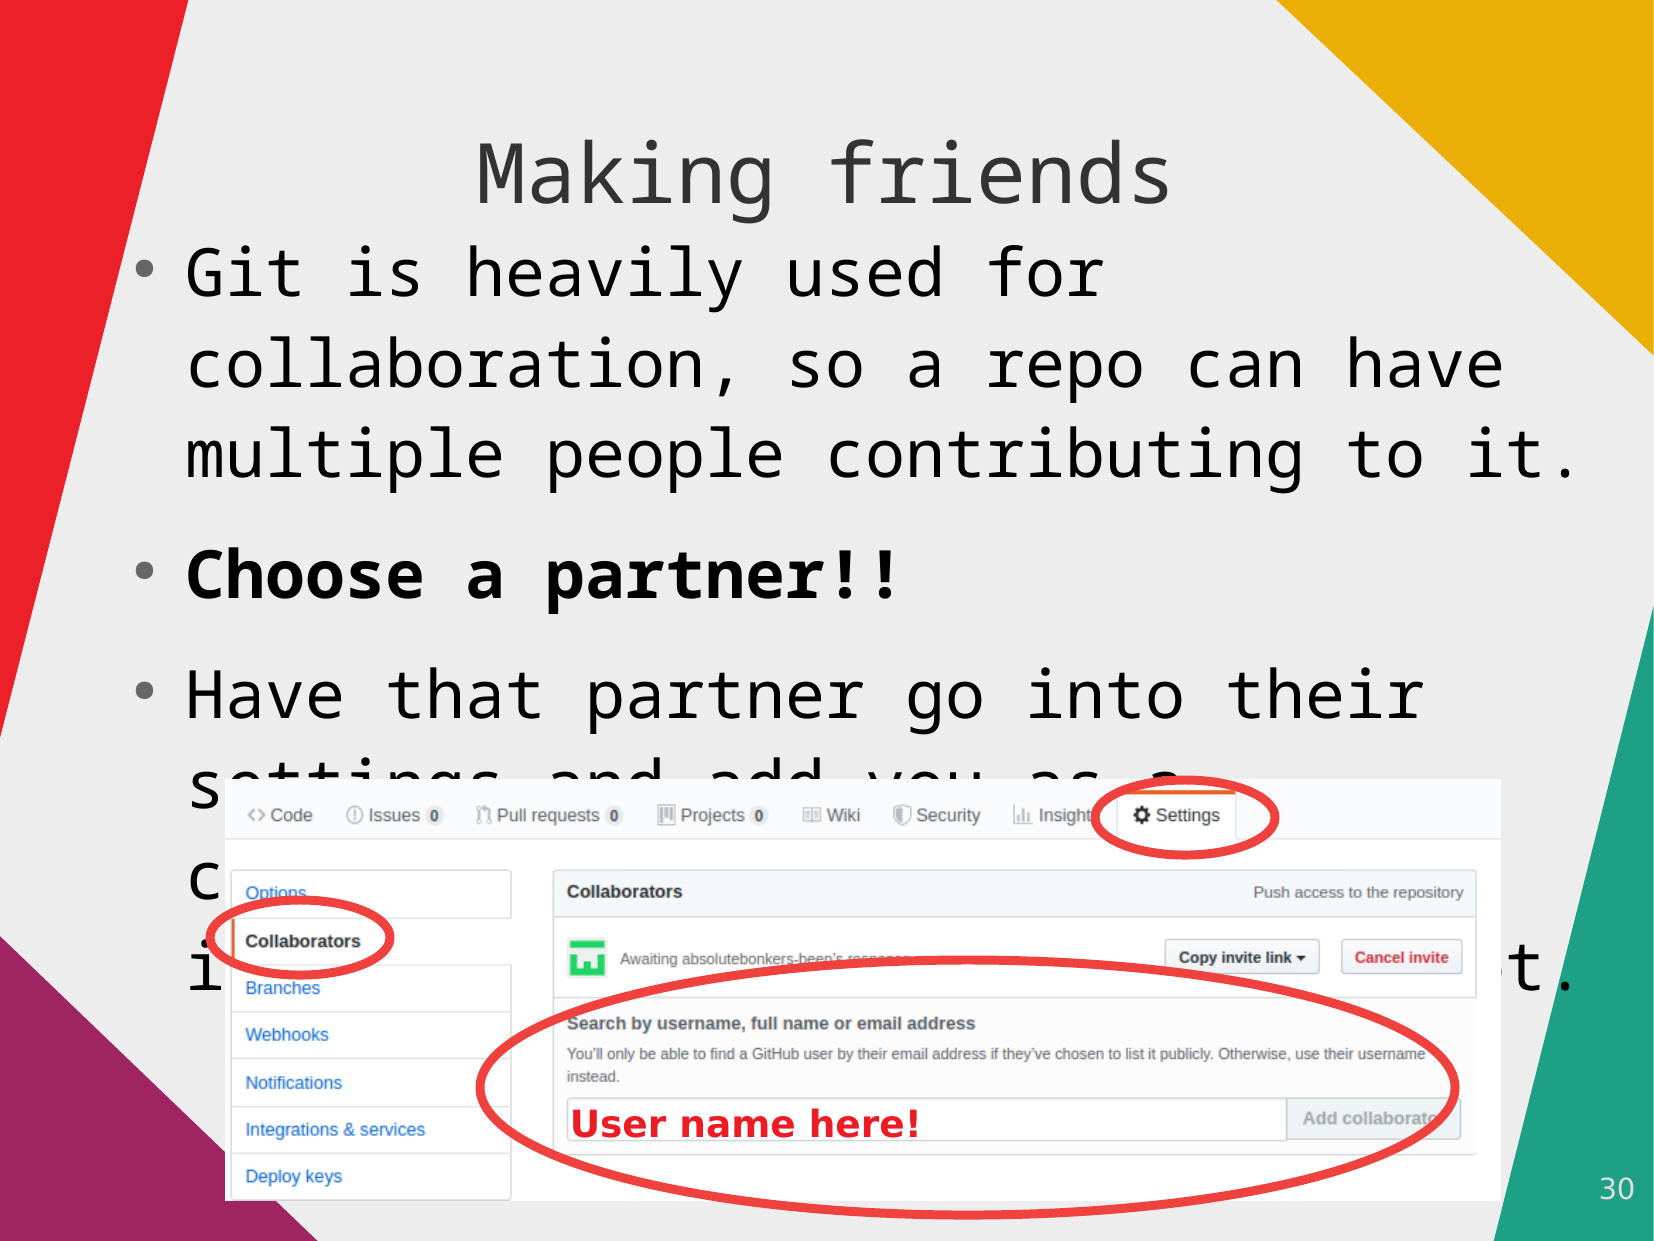

# Making friends
Git is heavily used for collaboration, so a repo can have multiple people contributing to it.
Choose a partner!!
Have that partner go into their settings and add you as a collaborator. You should get an invitation in your email to accept.
User name here!
30